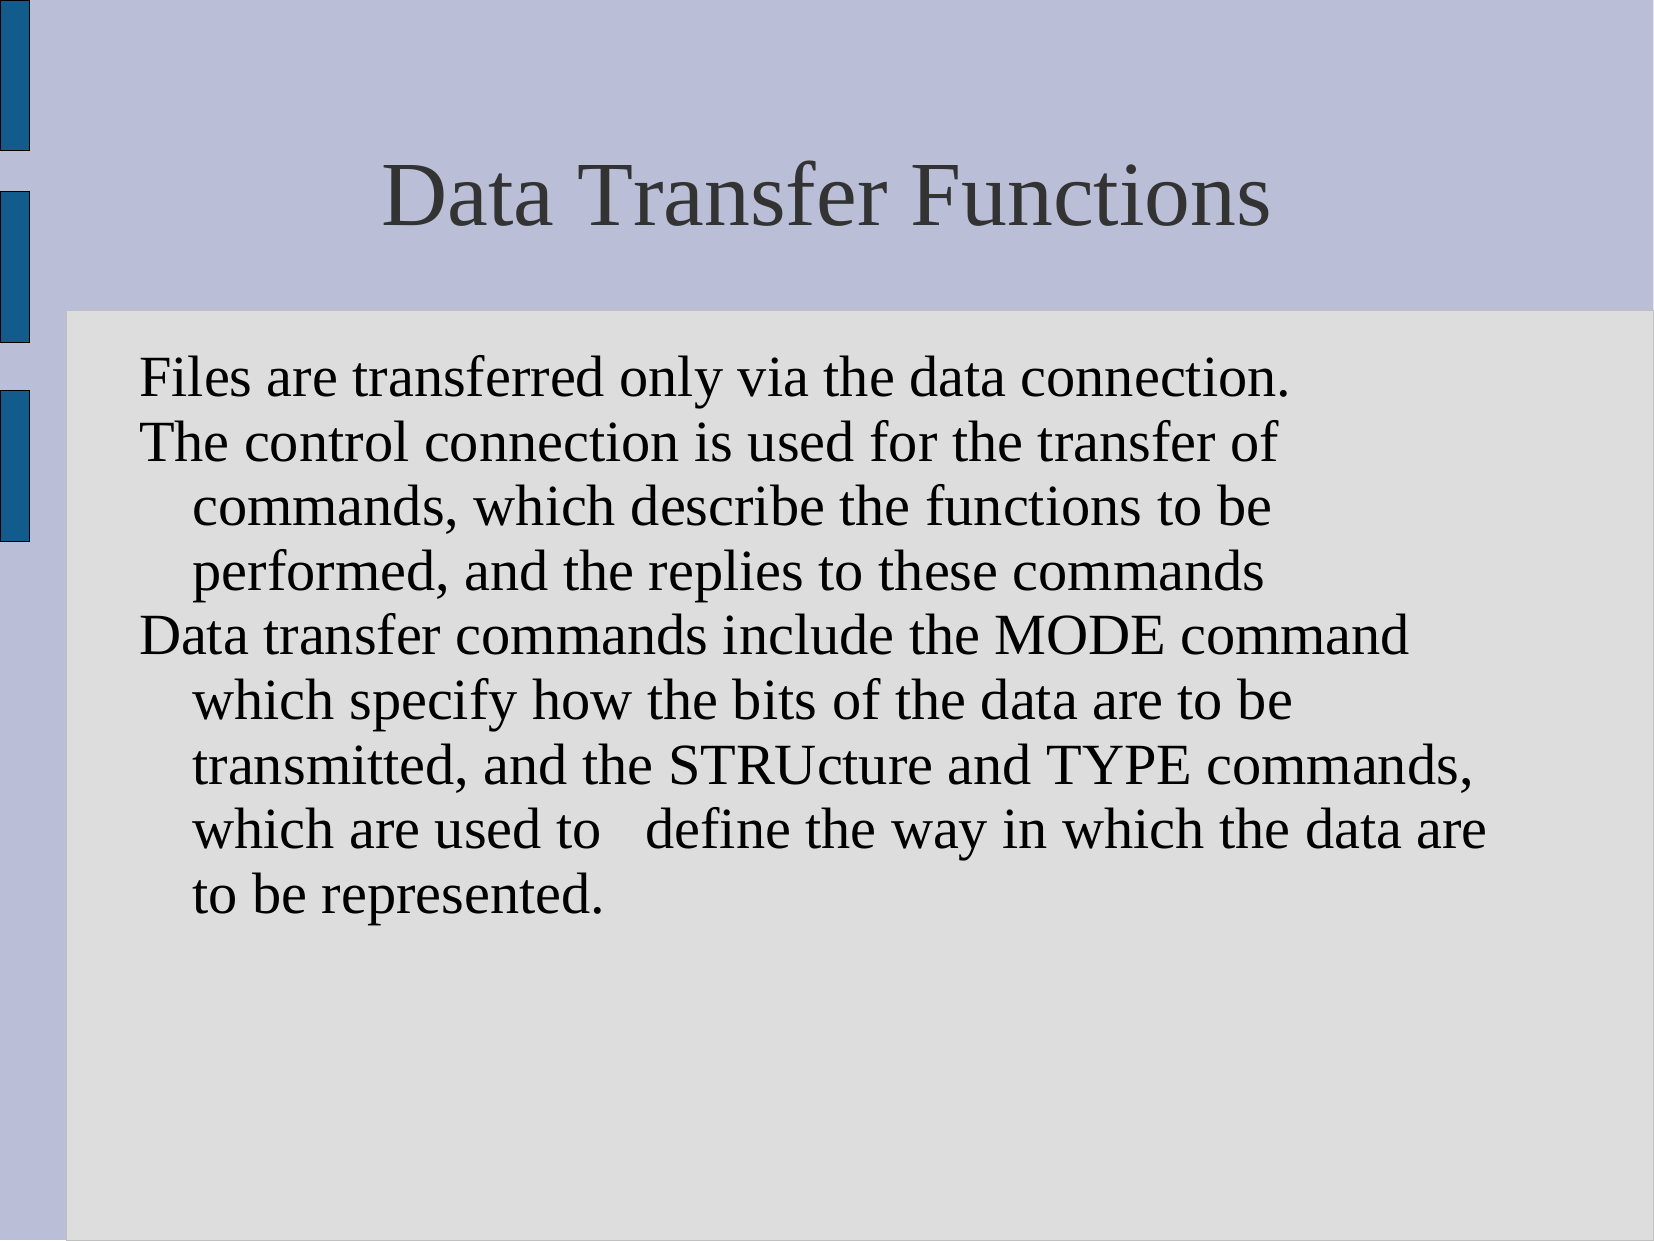

# Data Transfer Functions
Files are transferred only via the data connection.
The control connection is used for the transfer of commands, which describe the functions to be performed, and the replies to these commands
Data transfer commands include the MODE command which specify how the bits of the data are to be transmitted, and the STRUcture and TYPE commands, which are used to define the way in which the data are to be represented.